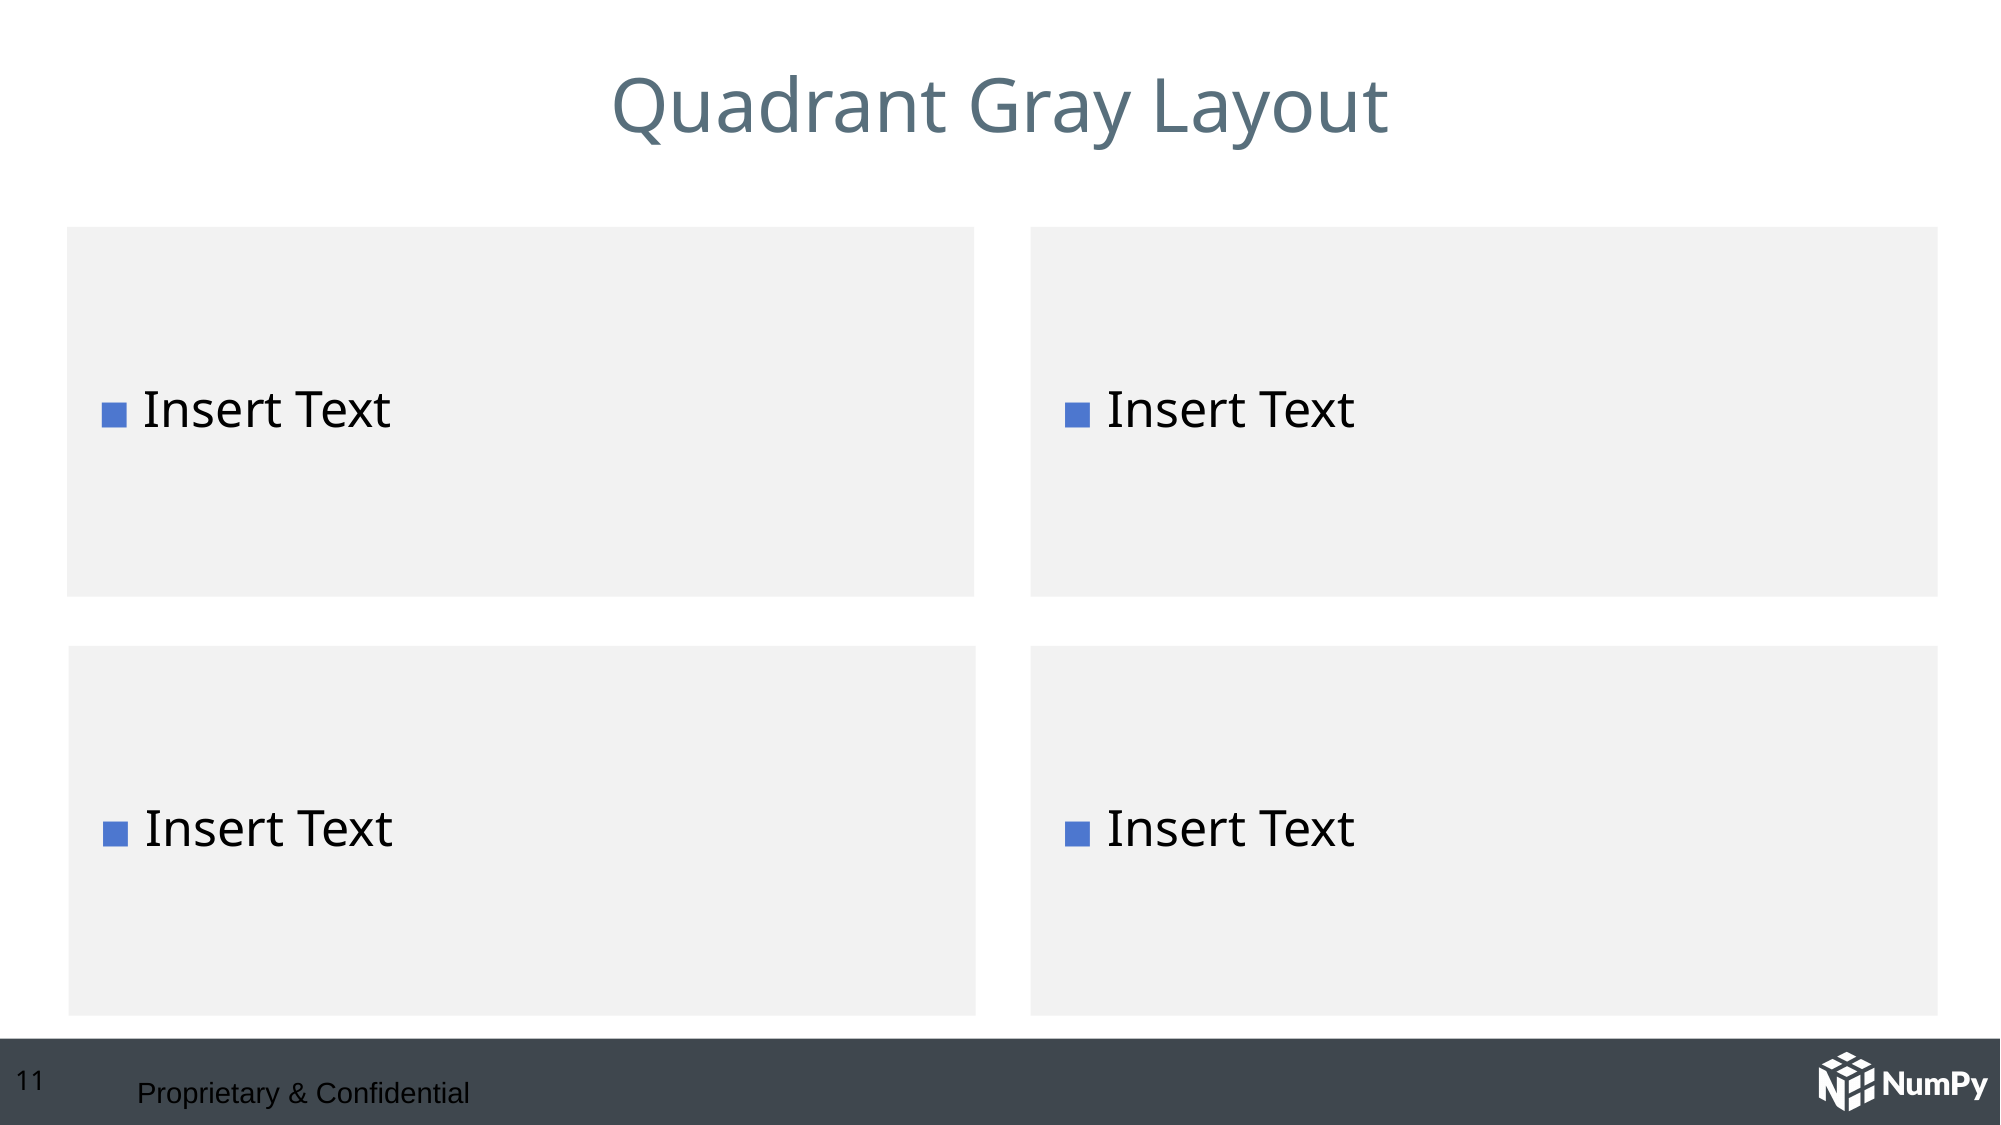

# Quadrant Gray Layout
Insert Text
Insert Text
Insert Text
Insert Text
Proprietary & Confidential